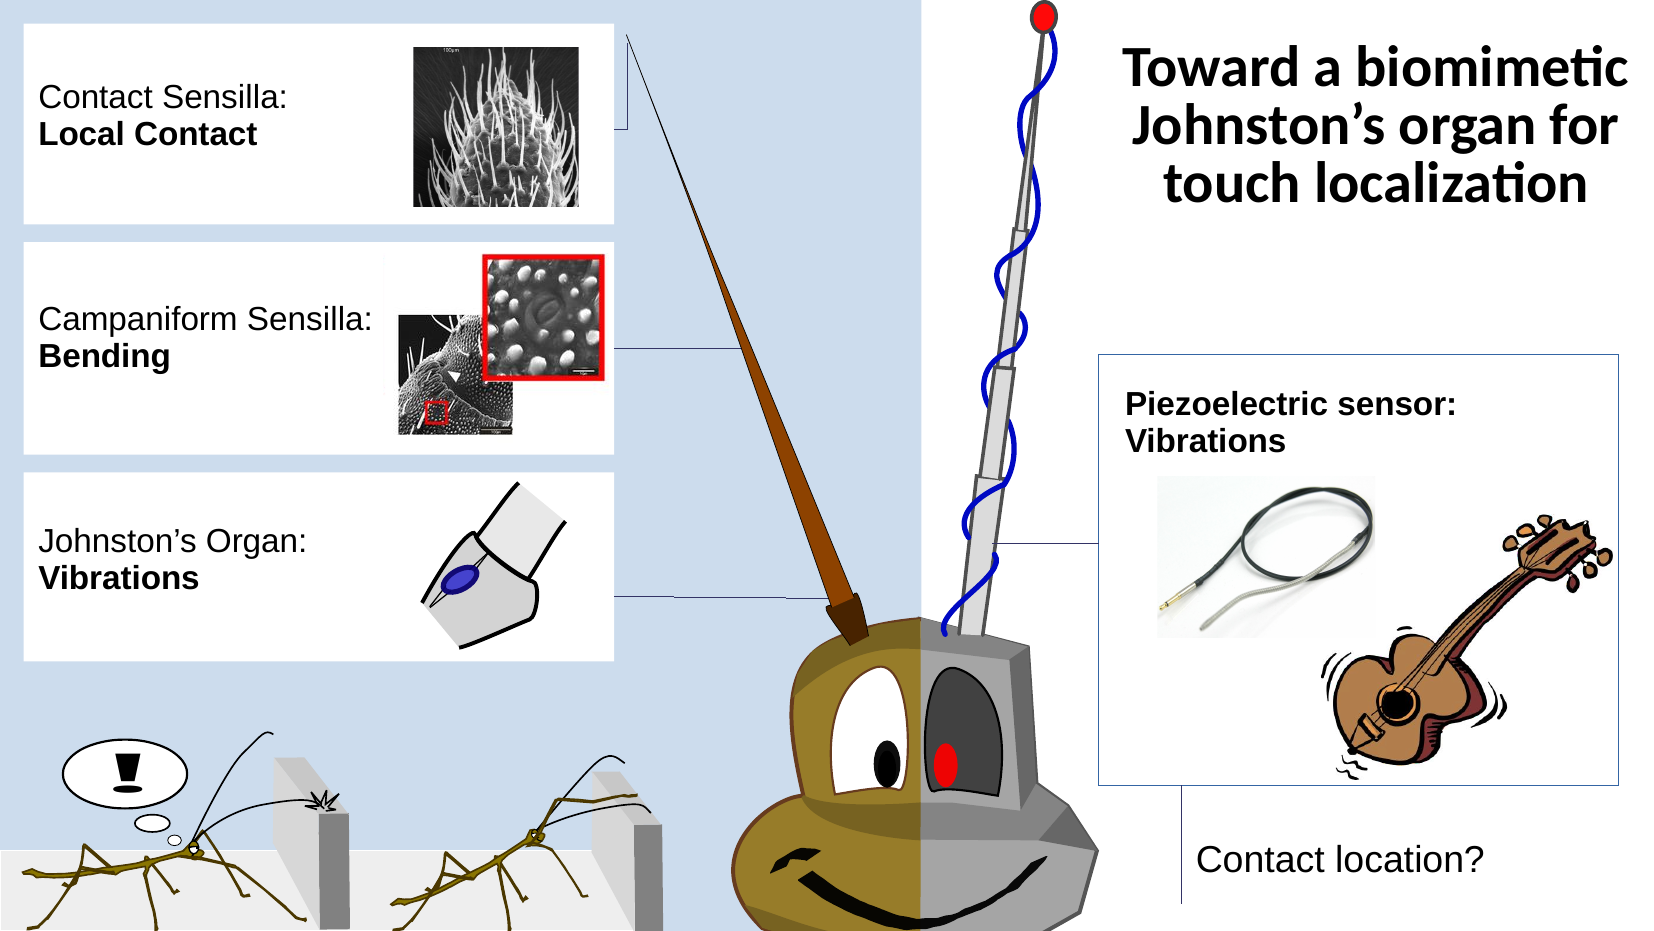

# Toward a biomimetic Johnston’s organ for touch localization
Contact Sensilla:
Local Contact
Campaniform Sensilla:
Bending
Johnston’s Organ:
Vibrations
Piezoelectric sensor:
Vibrations
!
Contact location?